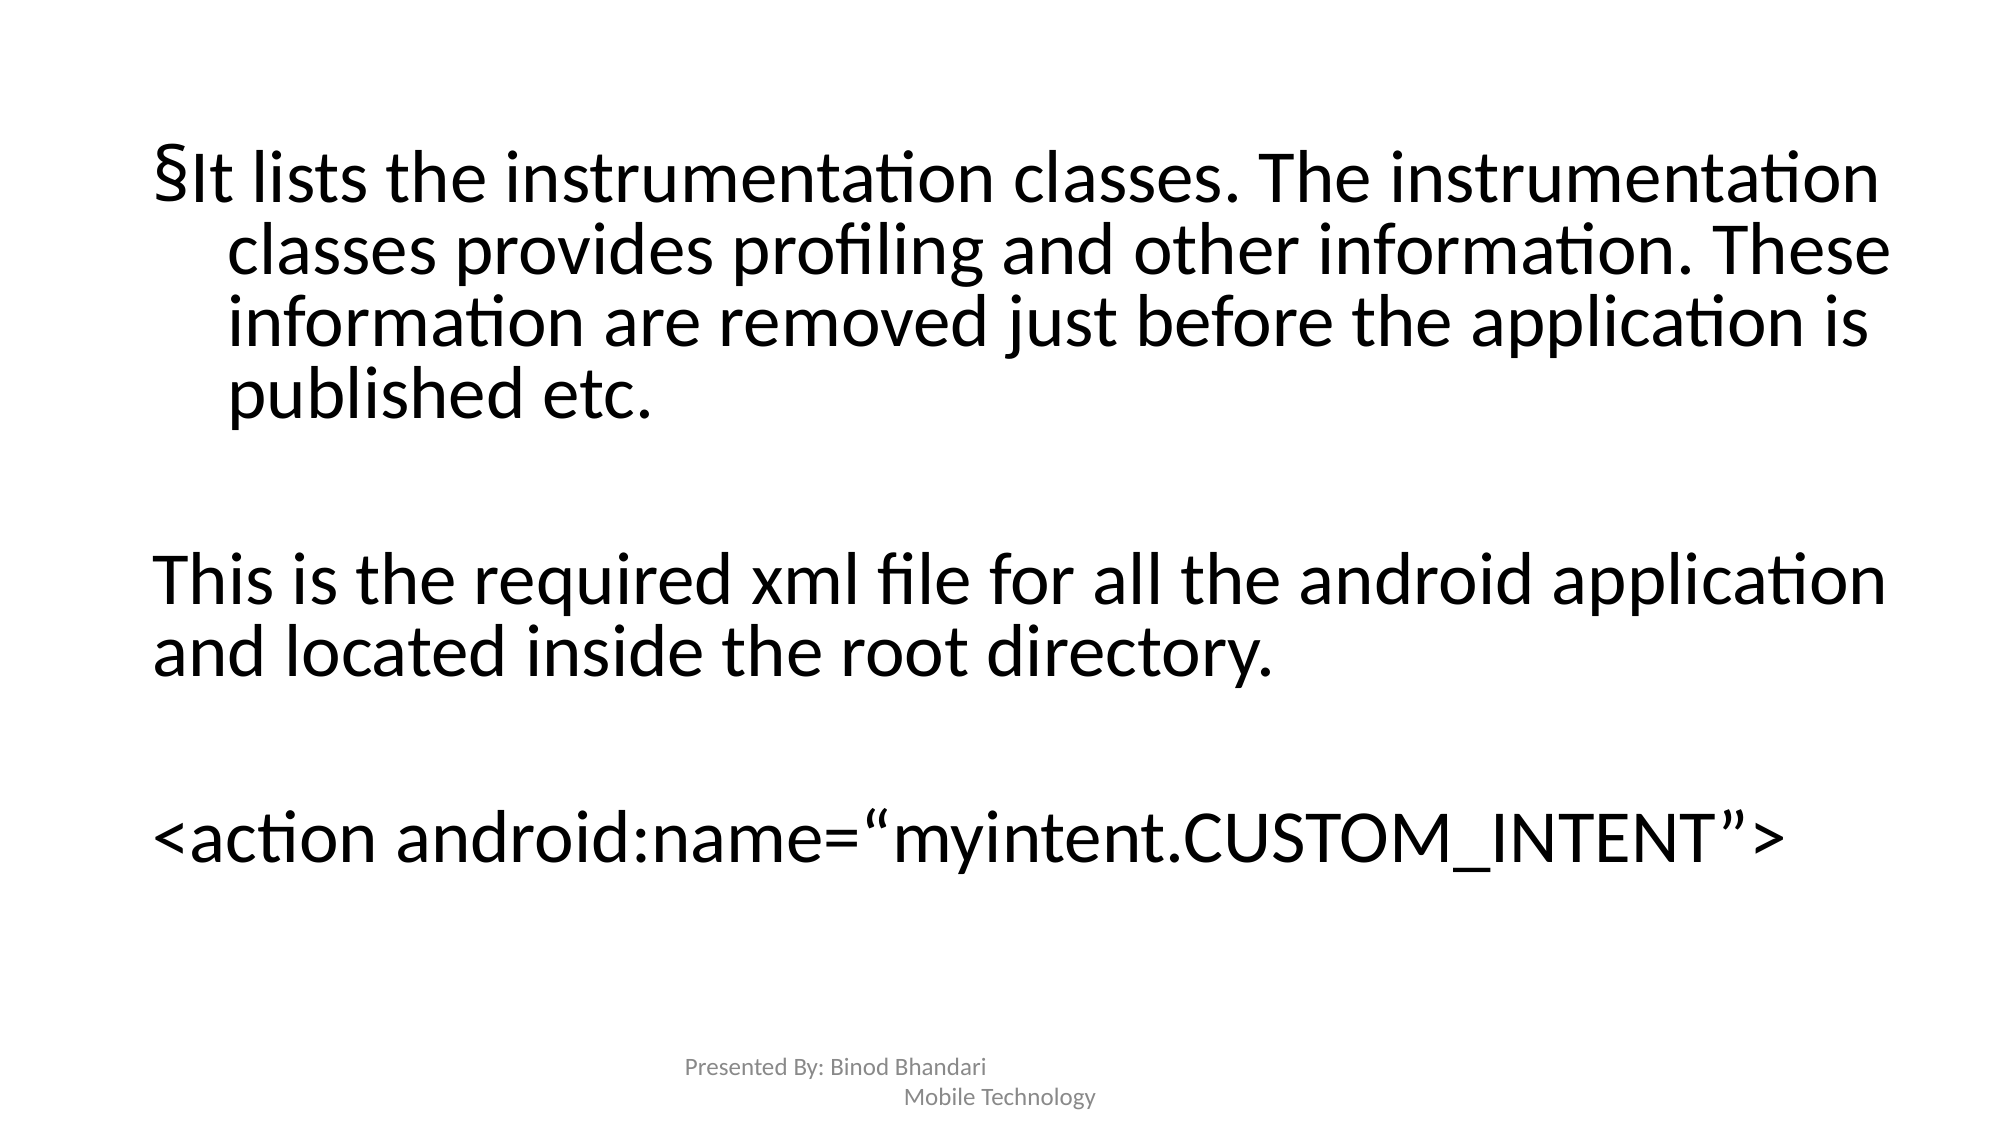

# It lists the instrumentation classes. The instrumentation classes provides profiling and other information. These information are removed just before the application is published etc.
This is the required xml file for all the android application and located inside the root directory.
<action android:name=“myintent.CUSTOM_INTENT”>
Presented By: Binod Bhandari Mobile Technology